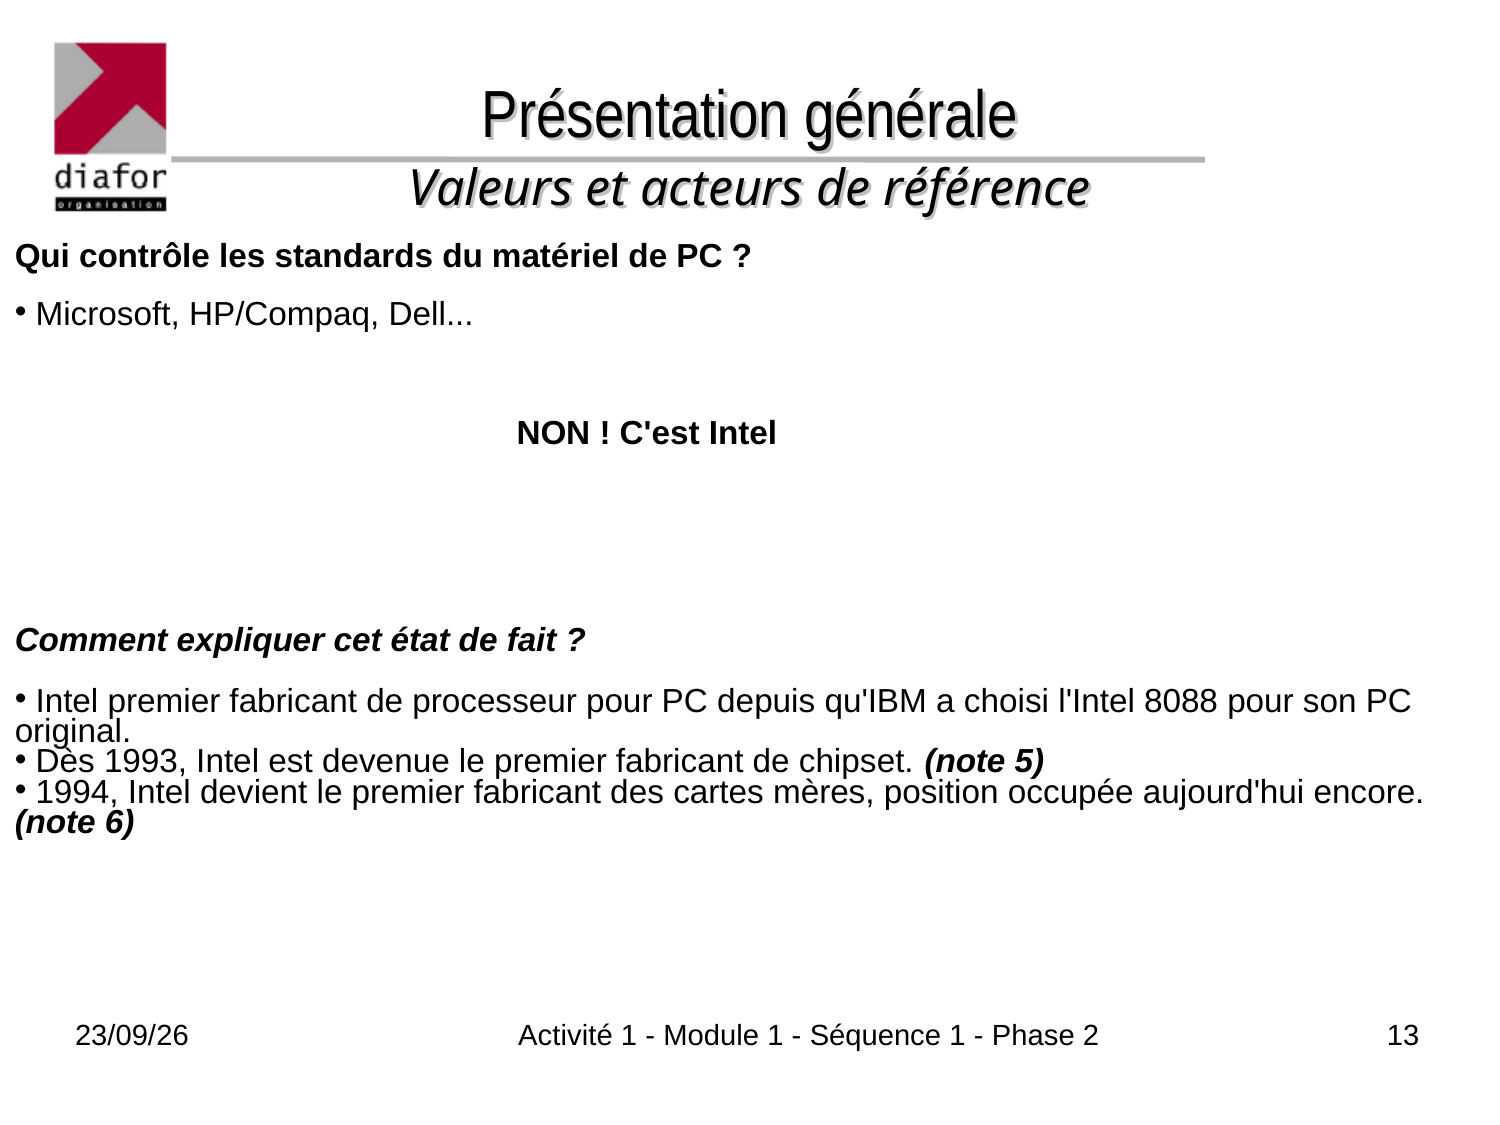

# Présentation générale Valeurs et acteurs de référence
Qui contrôle les standards du matériel de PC ?
 Microsoft, HP/Compaq, Dell...
NON ! C'est Intel
Comment expliquer cet état de fait ?
 Intel premier fabricant de processeur pour PC depuis qu'IBM a choisi l'Intel 8088 pour son PC original.
 Dès 1993, Intel est devenue le premier fabricant de chipset. (note 5)
 1994, Intel devient le premier fabricant des cartes mères, position occupée aujourd'hui encore.(note 6)
Activité 1 - Module 1 - Séquence 1 - Phase 2
13